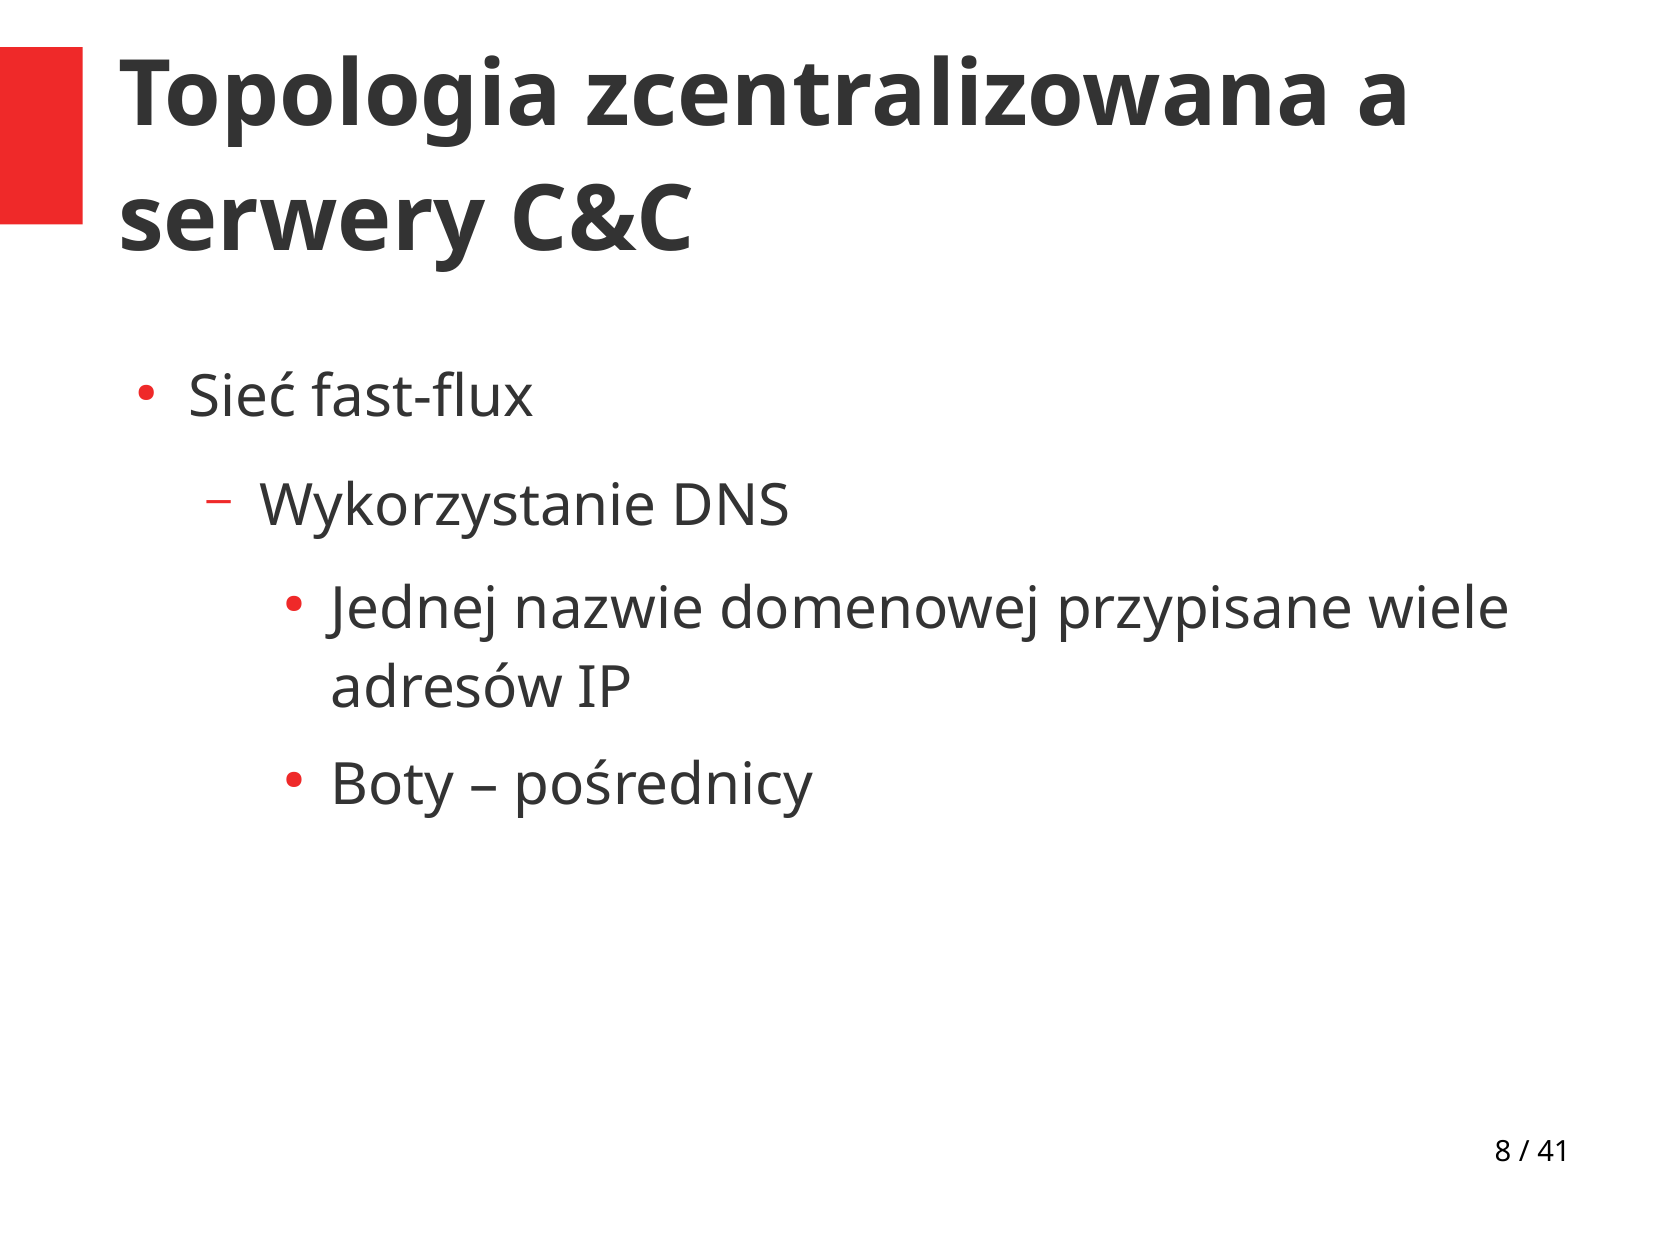

# Topologia zcentralizowana a serwery C&C
Sieć fast-flux
Wykorzystanie DNS
Jednej nazwie domenowej przypisane wiele adresów IP
Boty – pośrednicy
8